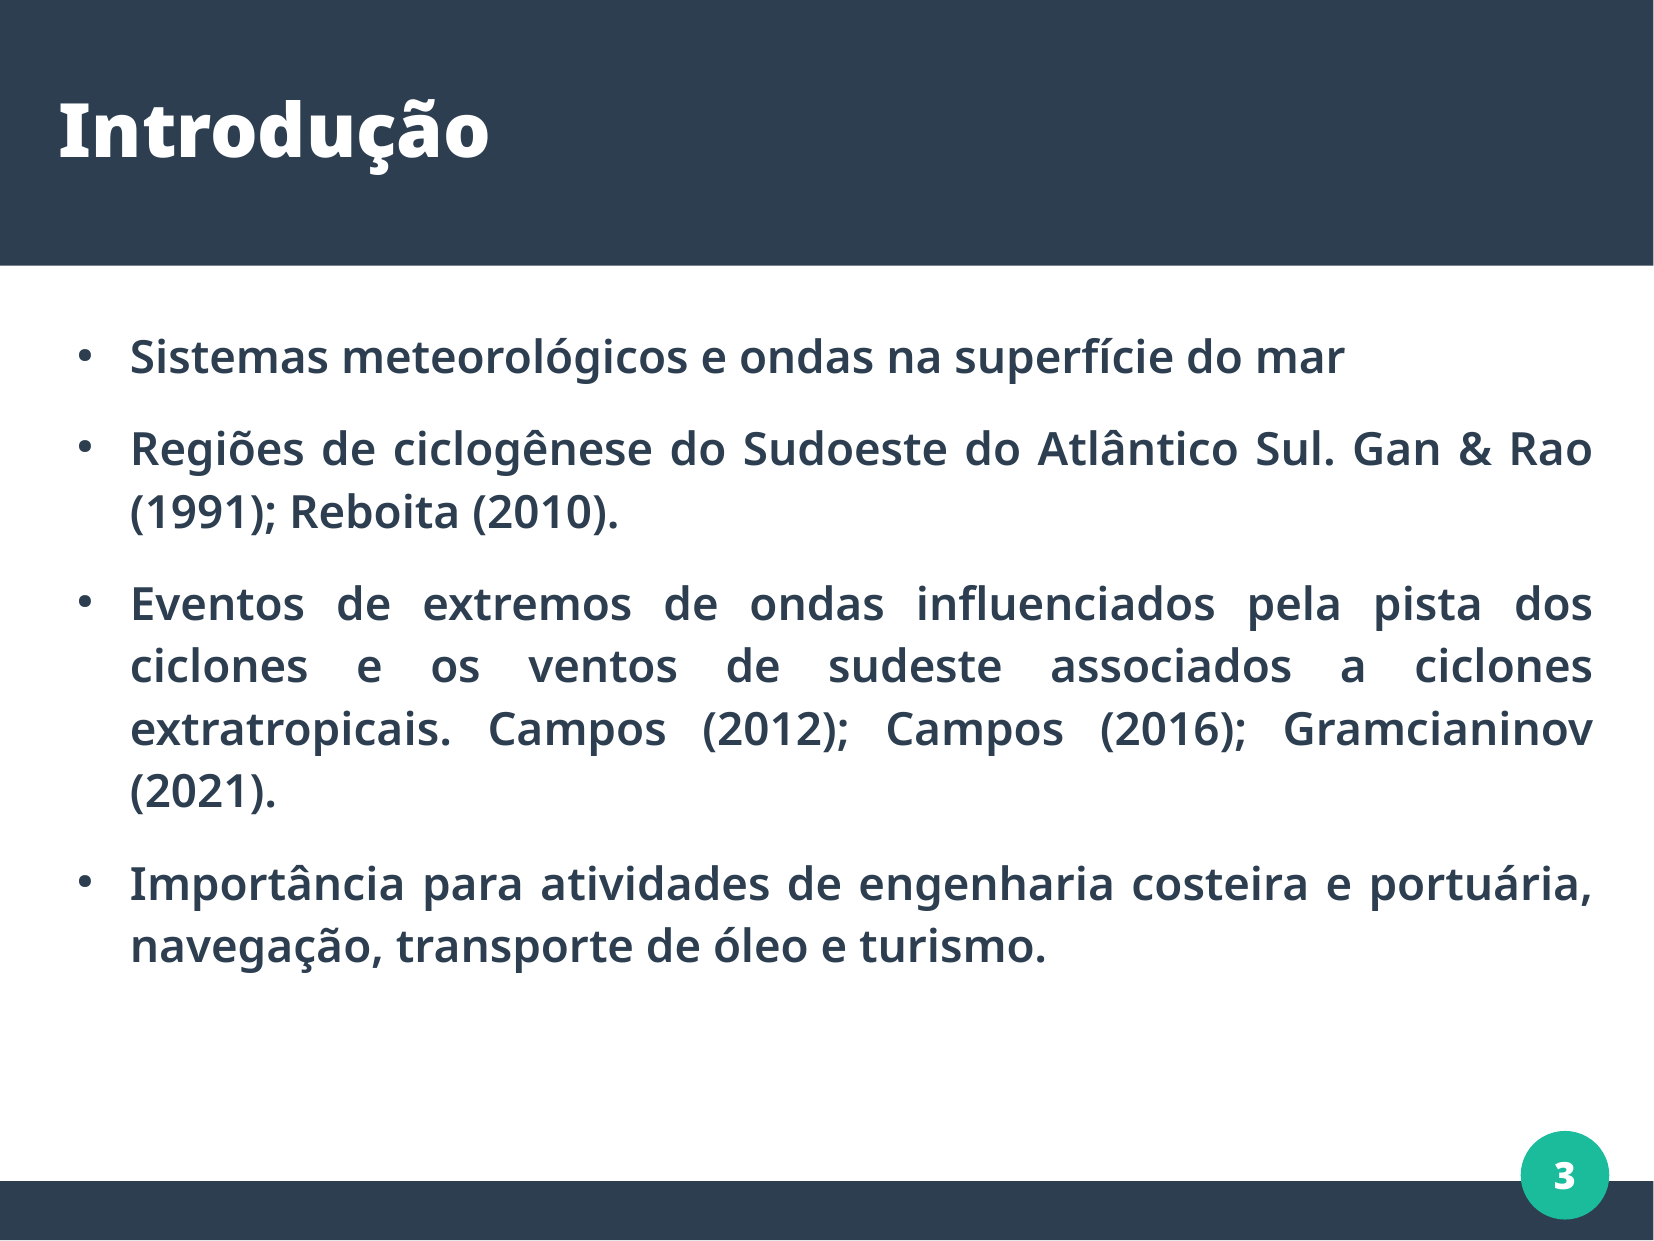

# Introdução
Sistemas meteorológicos e ondas na superfície do mar
Regiões de ciclogênese do Sudoeste do Atlântico Sul. Gan & Rao (1991); Reboita (2010).
Eventos de extremos de ondas influenciados pela pista dos ciclones e os ventos de sudeste associados a ciclones extratropicais. Campos (2012); Campos (2016); Gramcianinov (2021).
Importância para atividades de engenharia costeira e portuária, navegação, transporte de óleo e turismo.
3